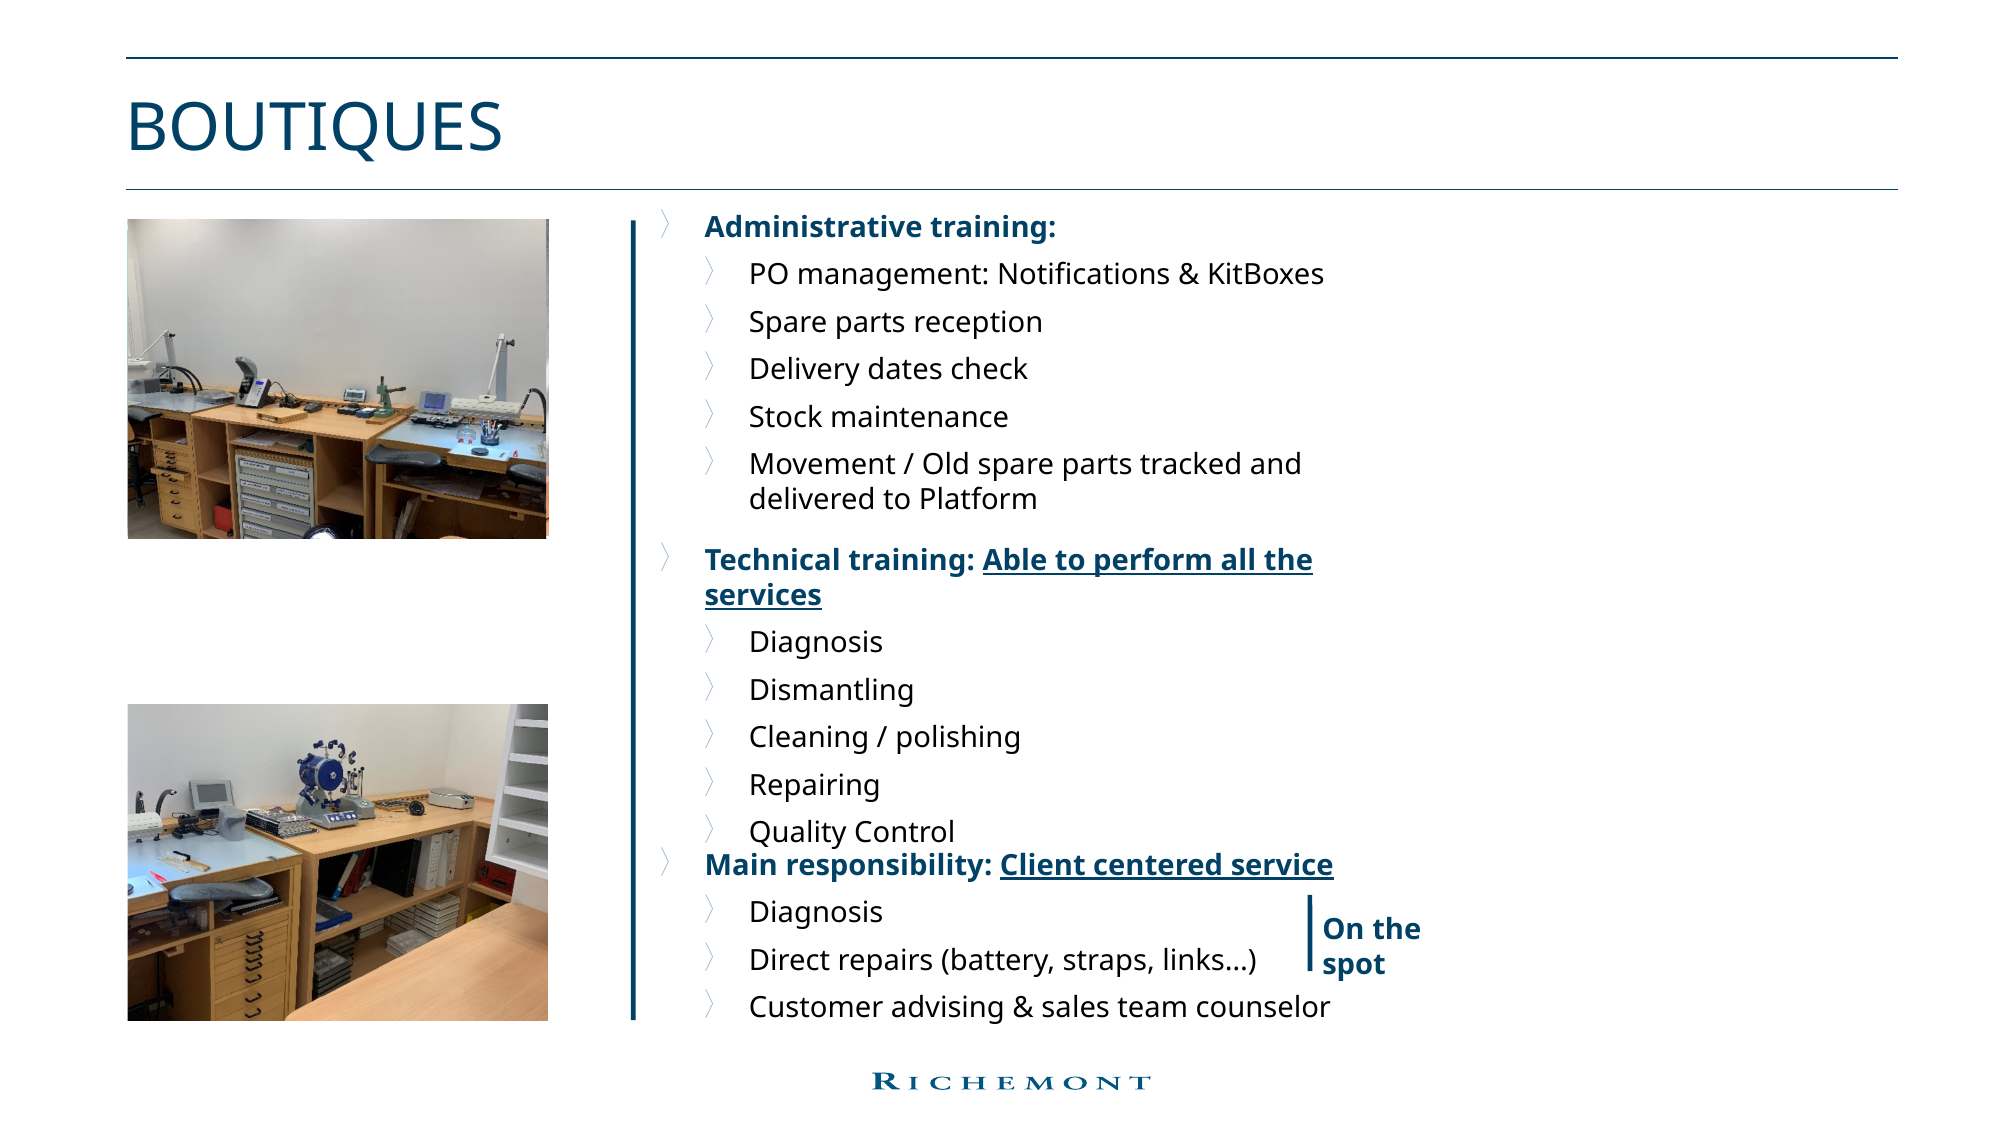

# Boutiques
Administrative training:
PO management: Notifications & KitBoxes
Spare parts reception
Delivery dates check
Stock maintenance
Movement / Old spare parts tracked and delivered to Platform
Technical training: Able to perform all the services
Diagnosis
Dismantling
Cleaning / polishing
Repairing
Quality Control
Main responsibility: Client centered service
Diagnosis
Direct repairs (battery, straps, links…)
Customer advising & sales team counselor
On the spot